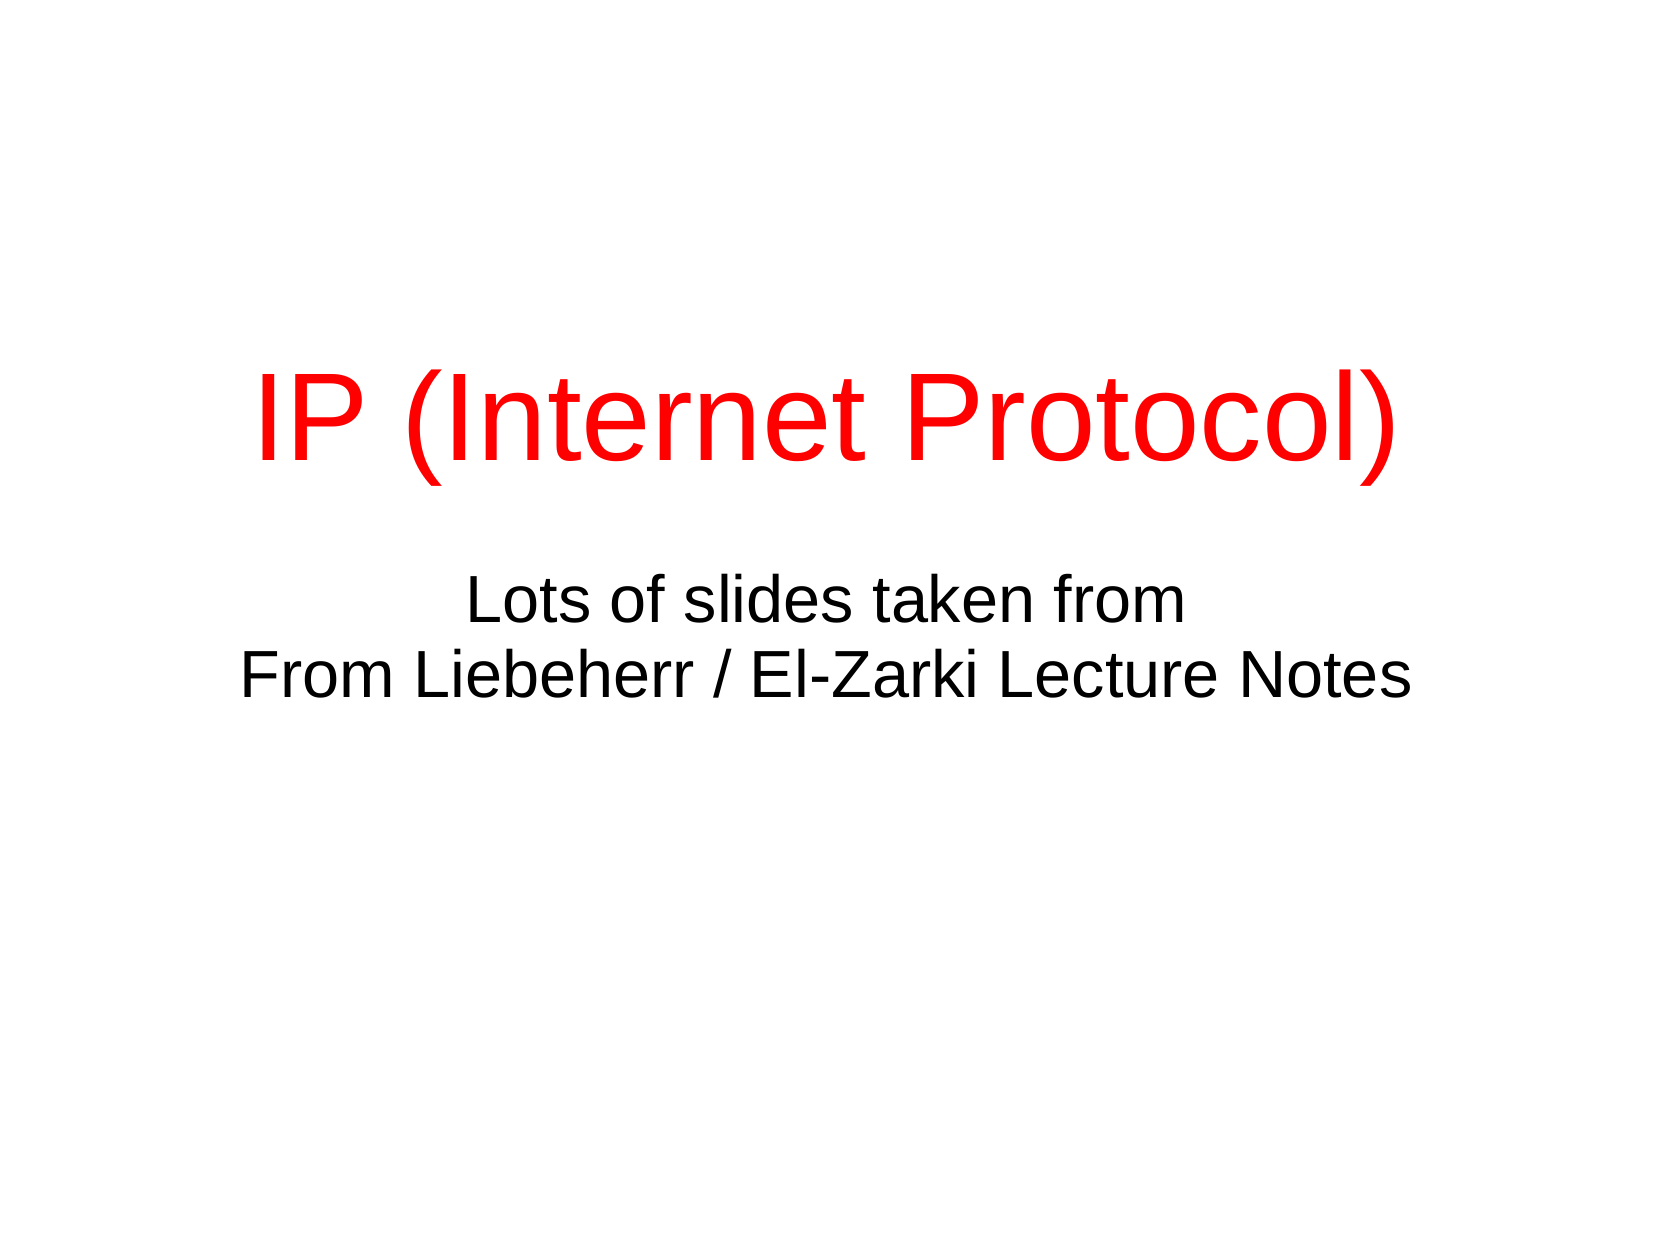

# IP (Internet Protocol)
Lots of slides taken from
From Liebeherr / El-Zarki Lecture Notes